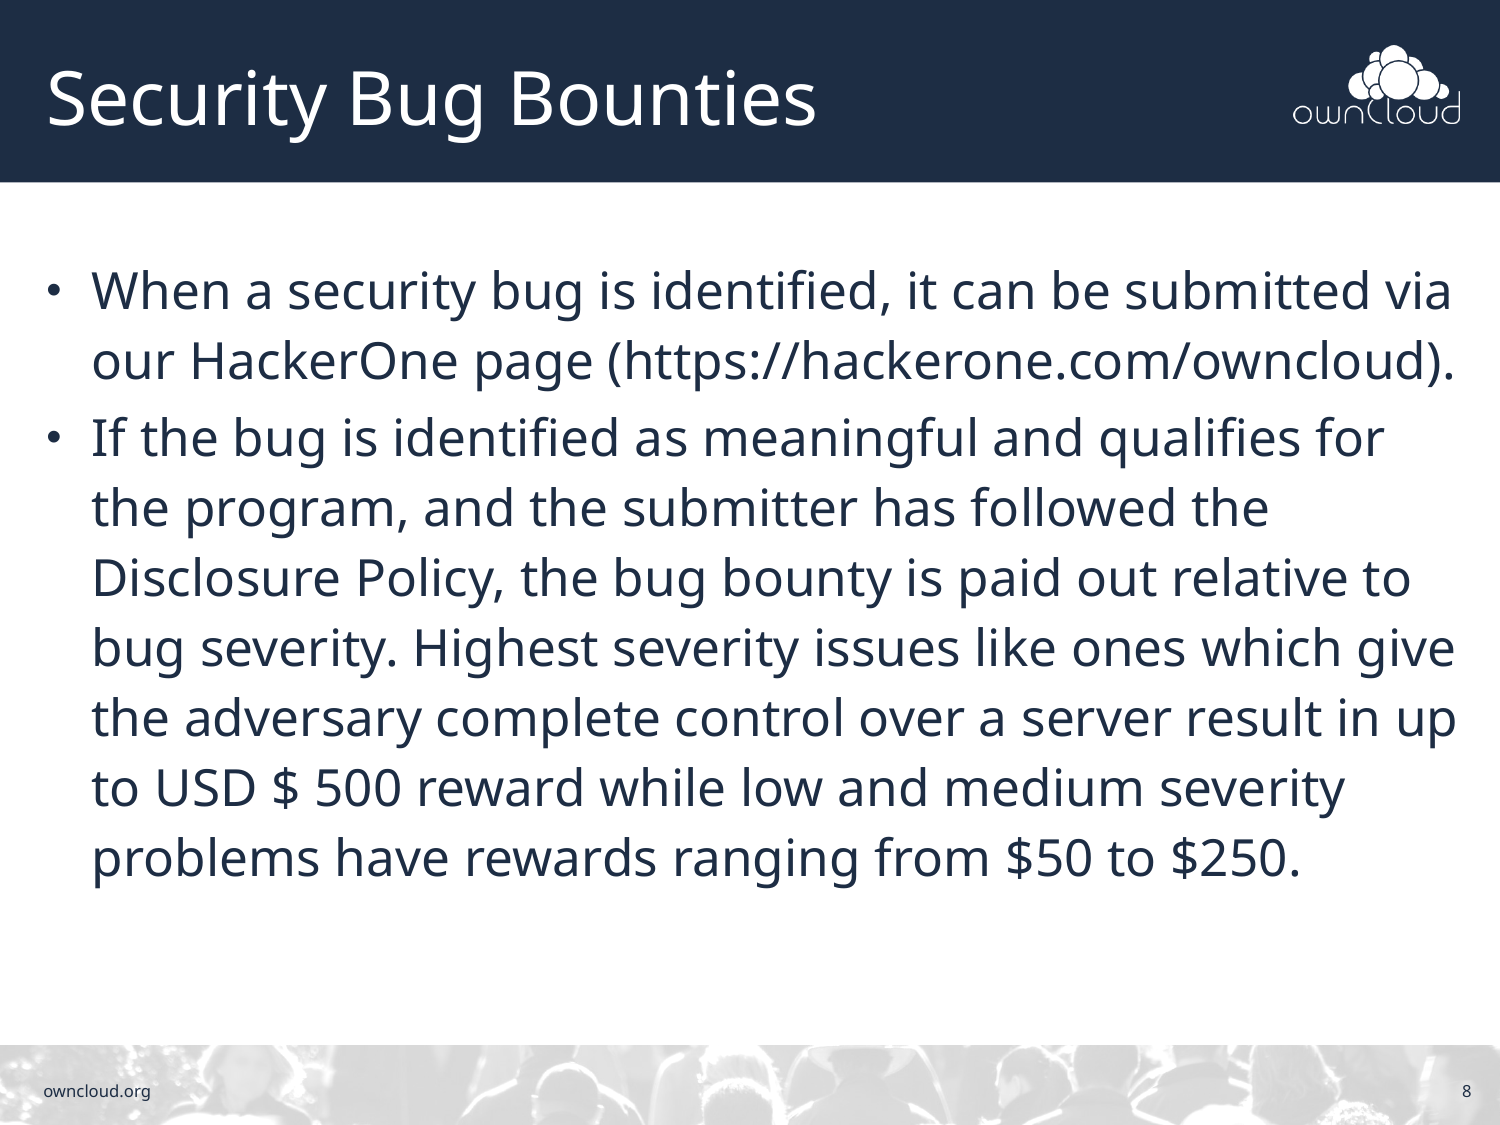

# Security Bug Bounties
When a security bug is identified, it can be submitted via our HackerOne page (https://hackerone.com/owncloud).
If the bug is identified as meaningful and qualifies for the program, and the submitter has followed the Disclosure Policy, the bug bounty is paid out relative to bug severity. Highest severity issues like ones which give the adversary complete control over a server result in up to USD $ 500 reward while low and medium severity problems have rewards ranging from $50 to $250.